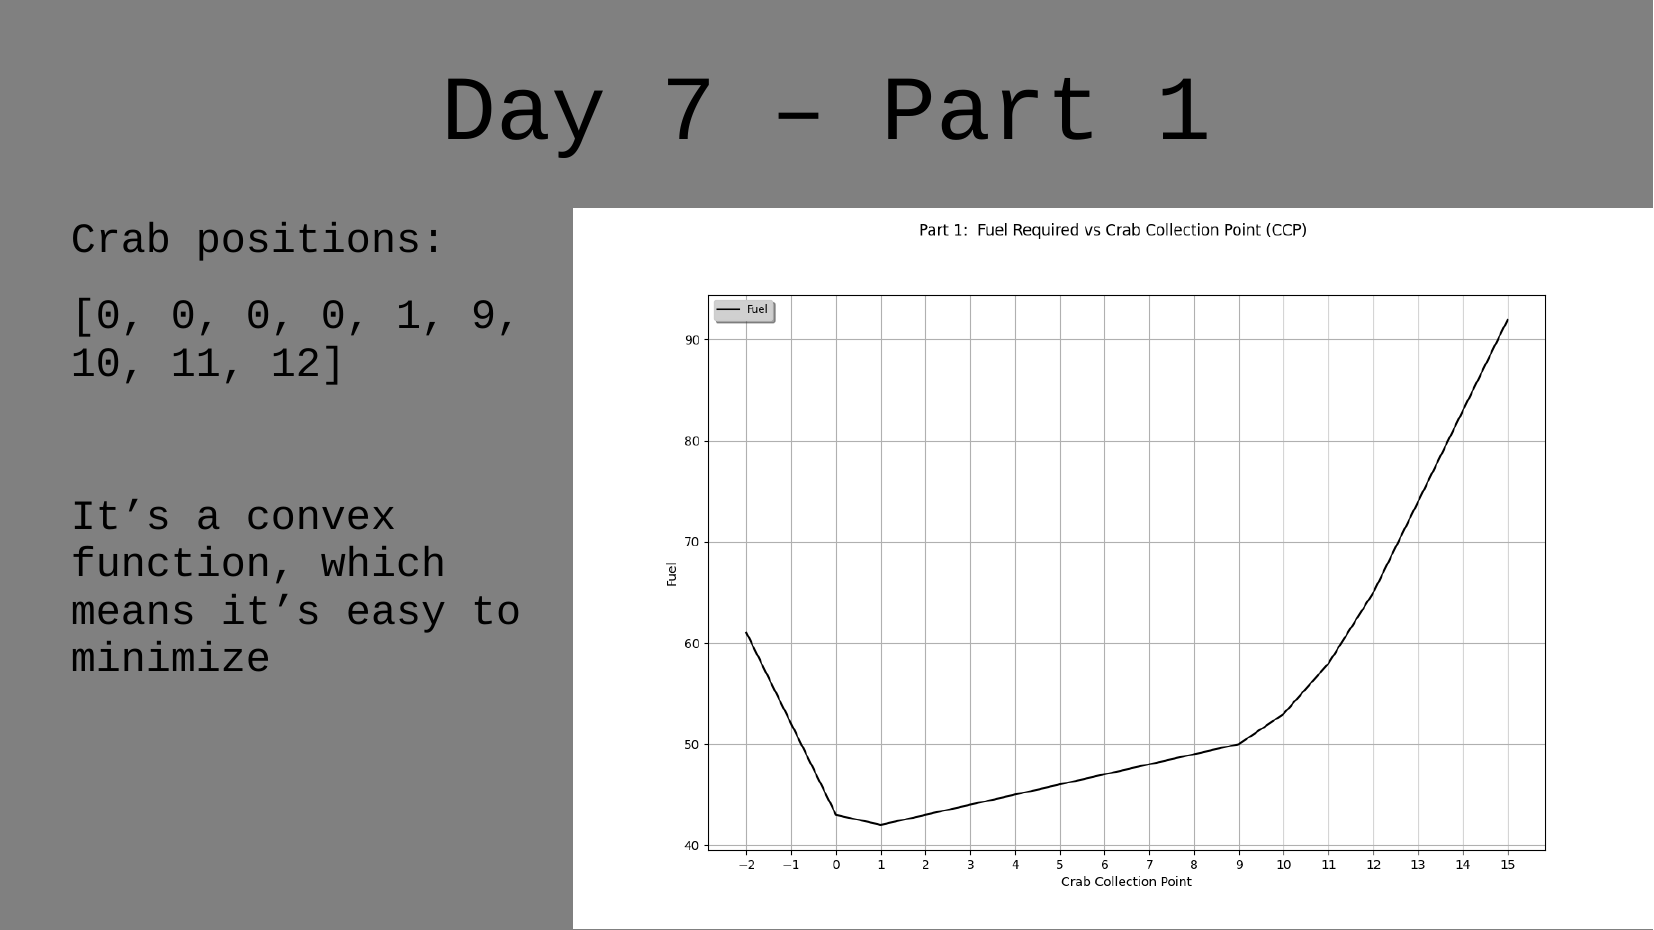

# Day 7 – Part 1
Crab positions:
[0, 0, 0, 0, 1, 9, 10, 11, 12]
It’s a convex function, which means it’s easy to minimize